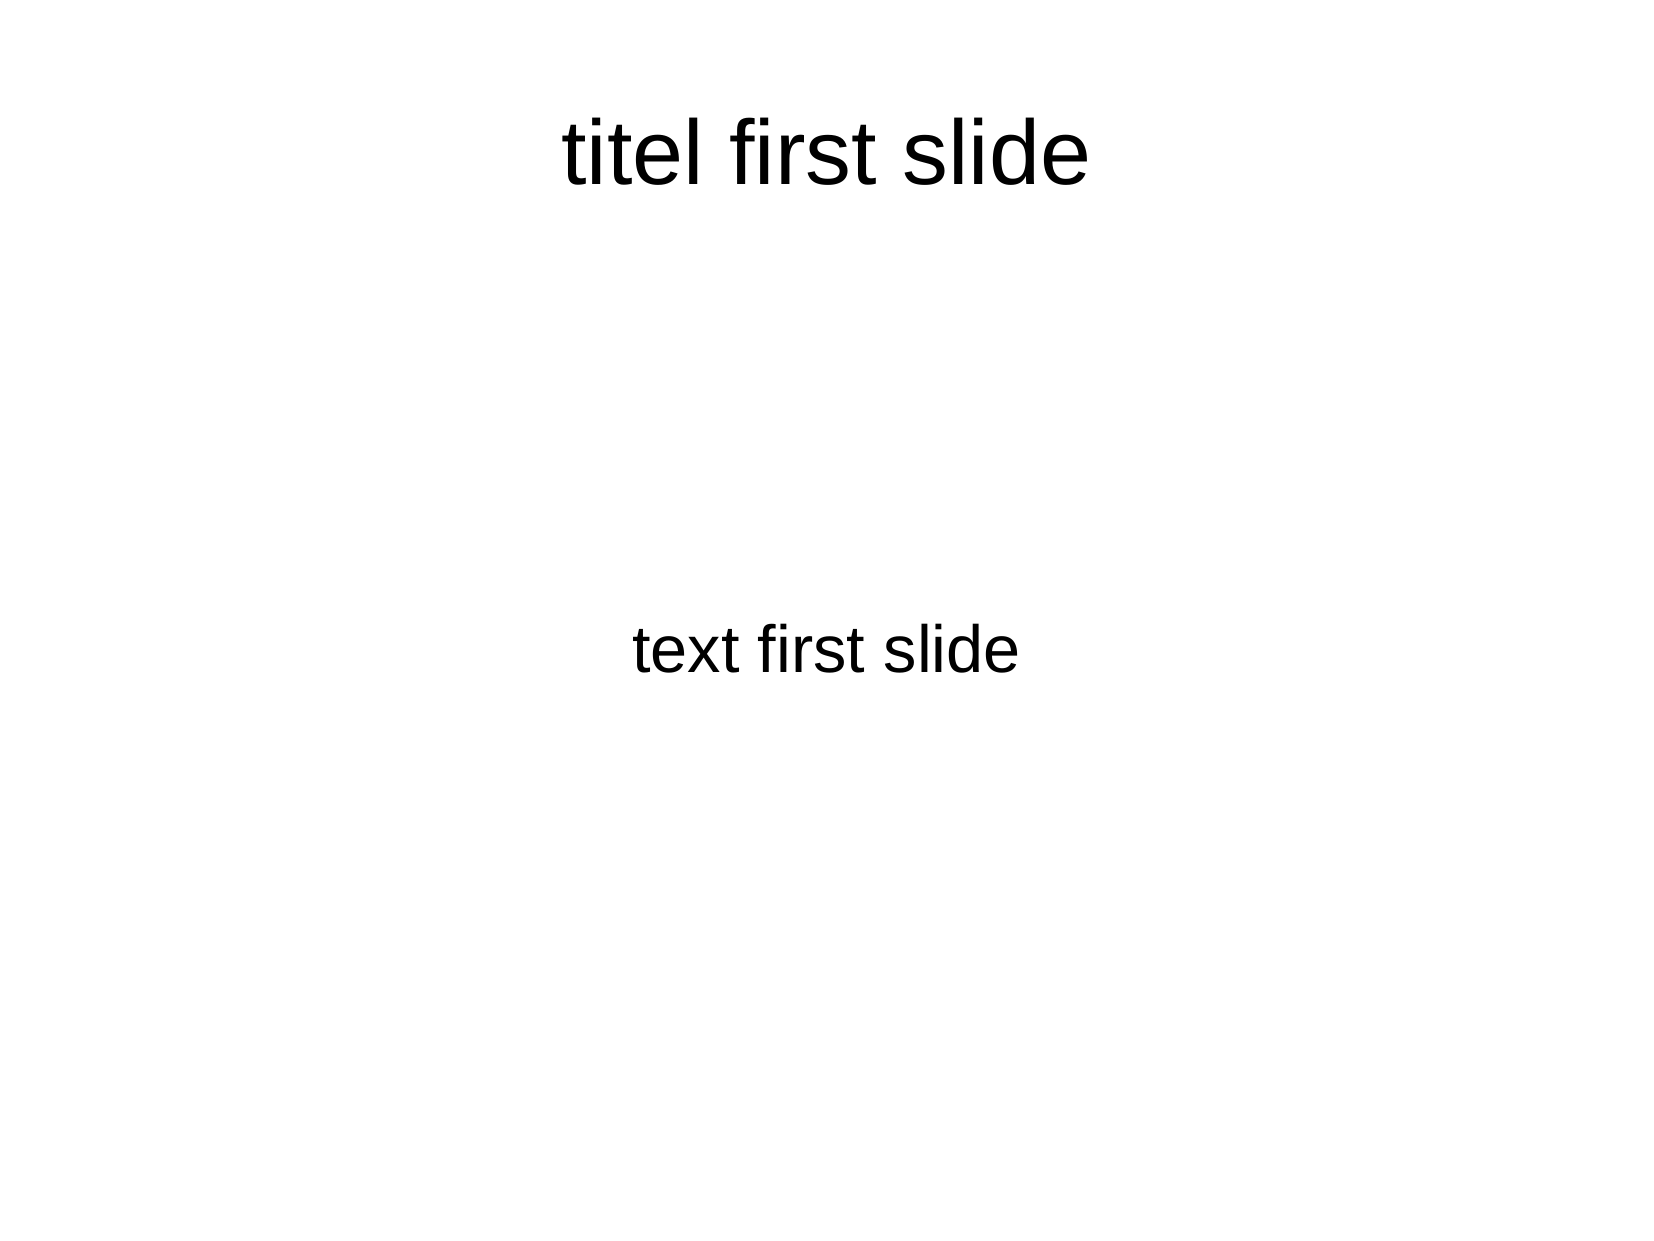

# titel first slide
text first slide